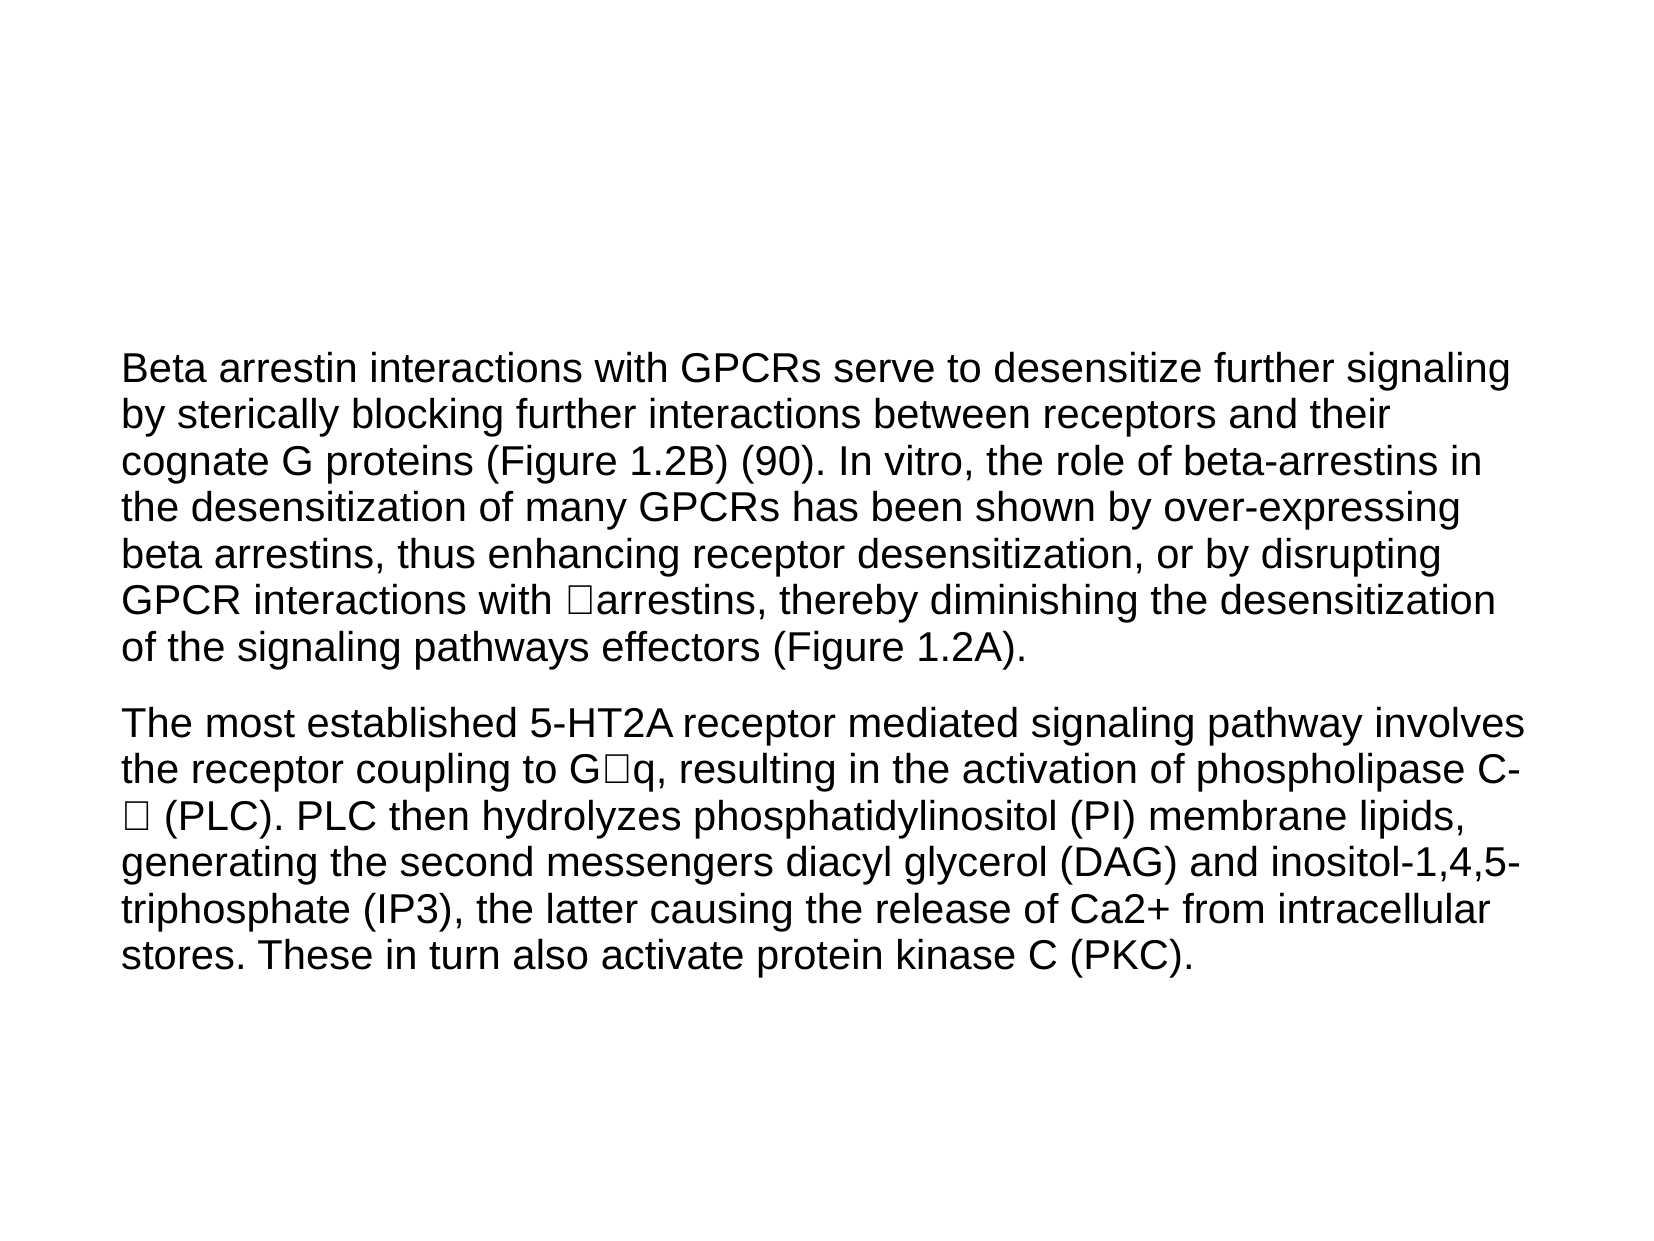

#
Beta arrestin interactions with GPCRs serve to desensitize further signaling by sterically blocking further interactions between receptors and their cognate G proteins (Figure 1.2B) (90). In vitro, the role of beta-arrestins in the desensitization of many GPCRs has been shown by over-expressing beta arrestins, thus enhancing receptor desensitization, or by disrupting GPCR interactions with arrestins, thereby diminishing the desensitization of the signaling pathways effectors (Figure 1.2A).
The most established 5-HT2A receptor mediated signaling pathway involves the receptor coupling to Gq, resulting in the activation of phospholipase C- (PLC). PLC then hydrolyzes phosphatidylinositol (PI) membrane lipids, generating the second messengers diacyl glycerol (DAG) and inositol-1,4,5- triphosphate (IP3), the latter causing the release of Ca2+ from intracellular stores. These in turn also activate protein kinase C (PKC).